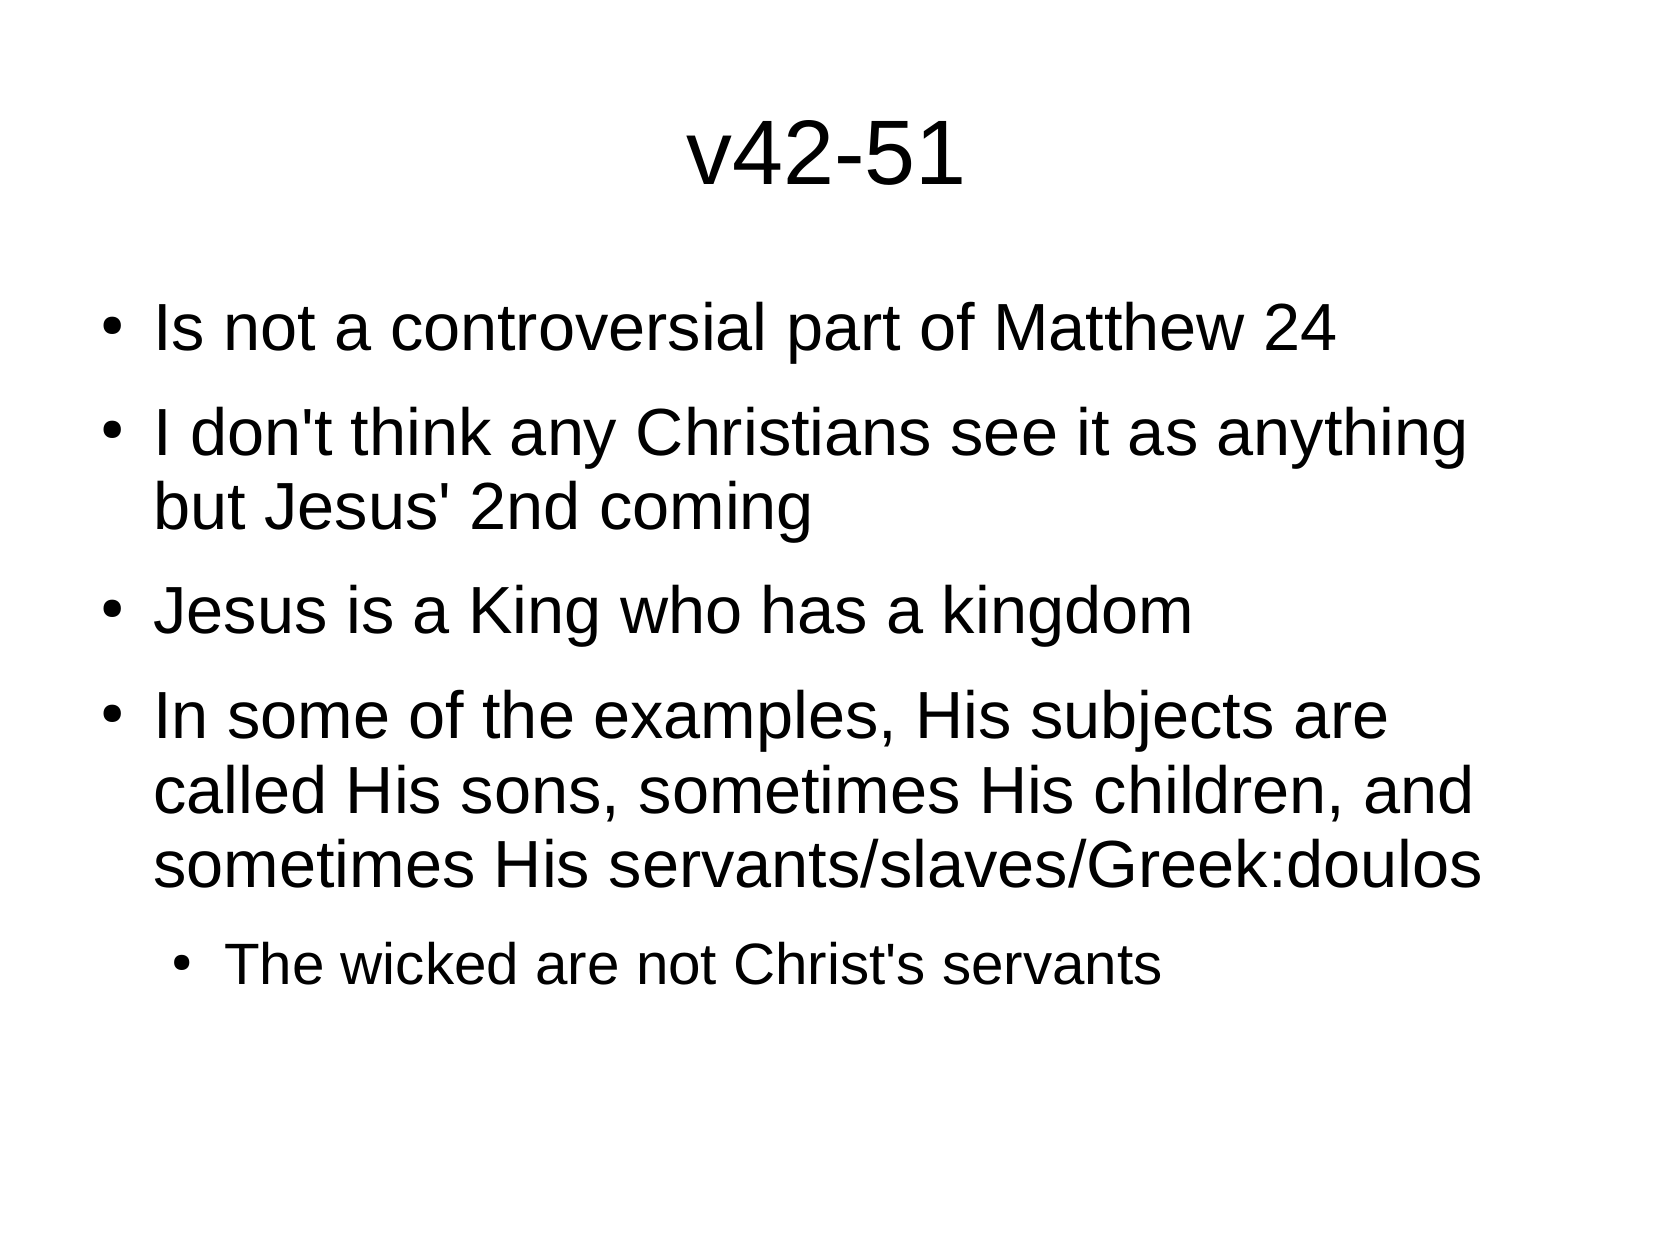

# v42-51
Is not a controversial part of Matthew 24
I don't think any Christians see it as anything but Jesus' 2nd coming
Jesus is a King who has a kingdom
In some of the examples, His subjects are called His sons, sometimes His children, and sometimes His servants/slaves/Greek:doulos
The wicked are not Christ's servants